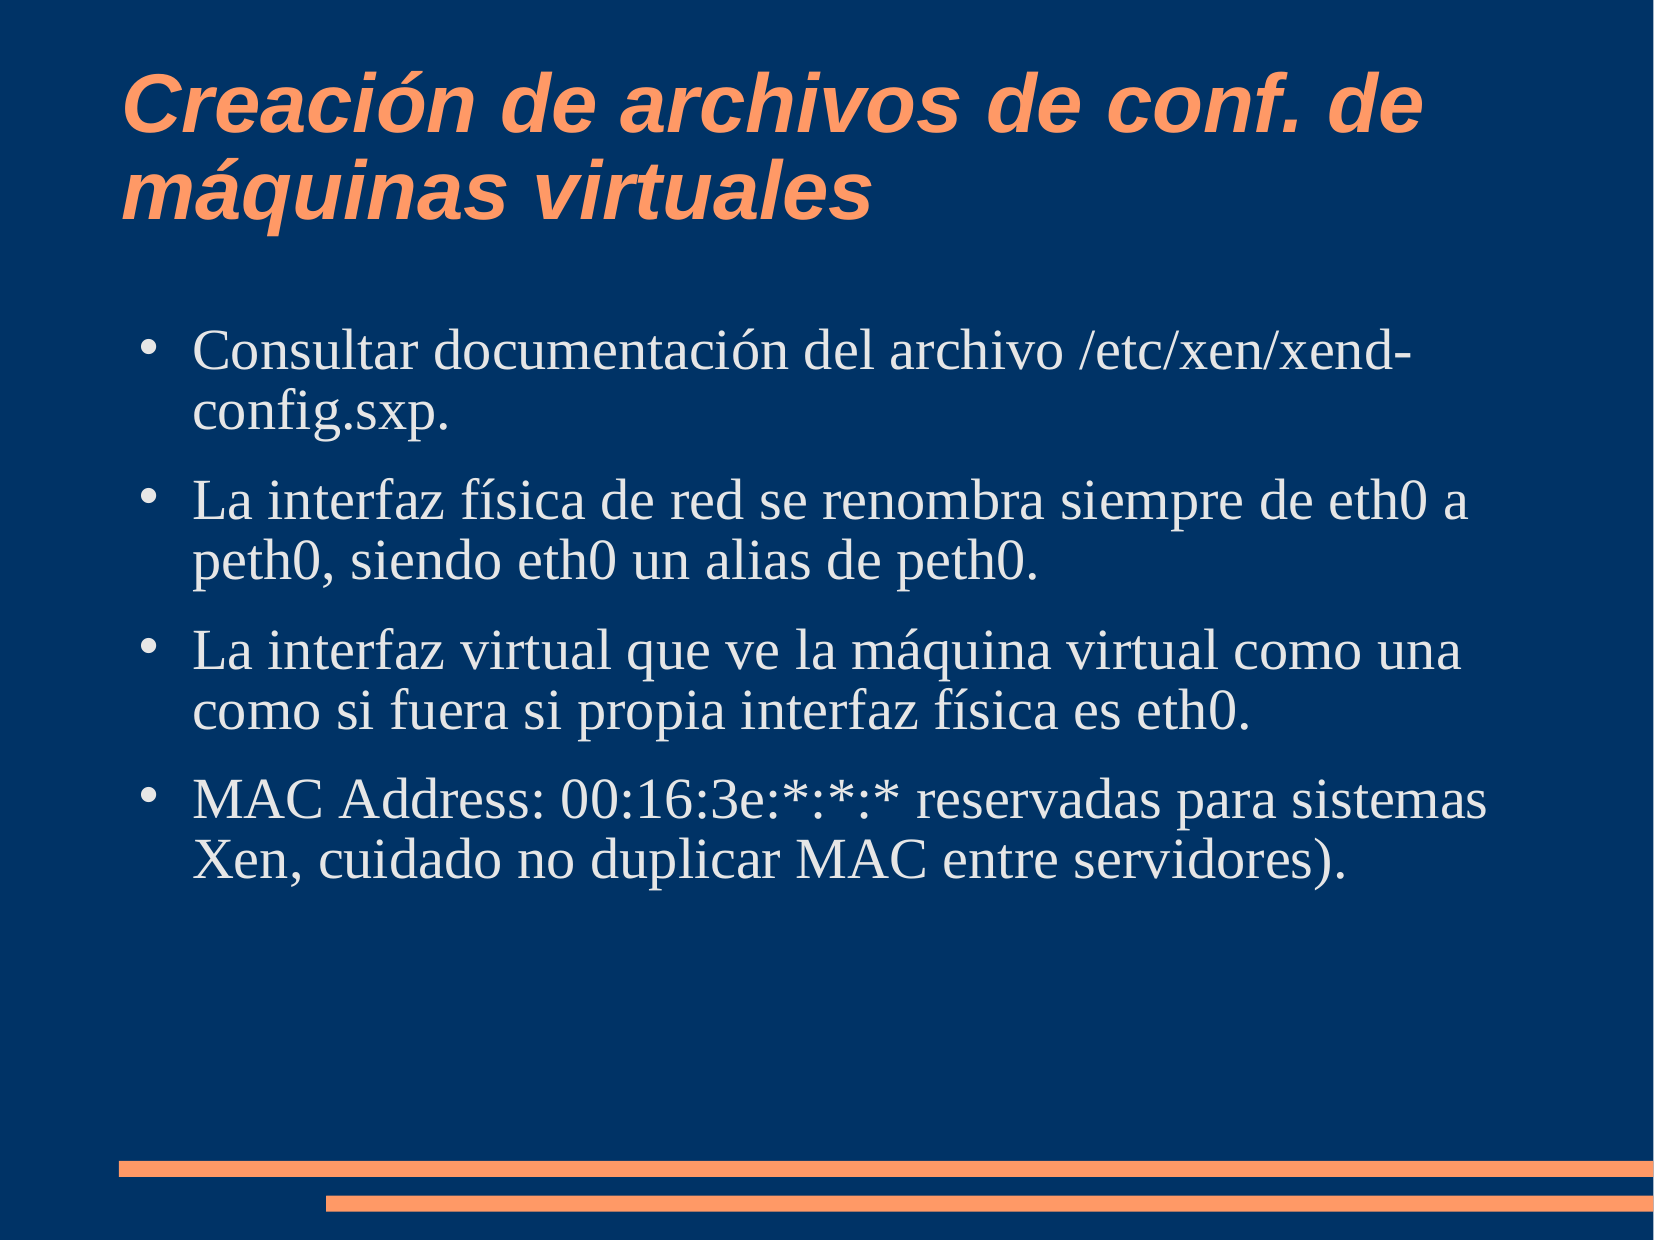

# Creación de archivos de conf. de máquinas virtuales
Consultar documentación del archivo /etc/xen/xend-config.sxp.
La interfaz física de red se renombra siempre de eth0 a peth0, siendo eth0 un alias de peth0.
La interfaz virtual que ve la máquina virtual como una como si fuera si propia interfaz física es eth0.
MAC Address: 00:16:3e:*:*:* reservadas para sistemas Xen, cuidado no duplicar MAC entre servidores).